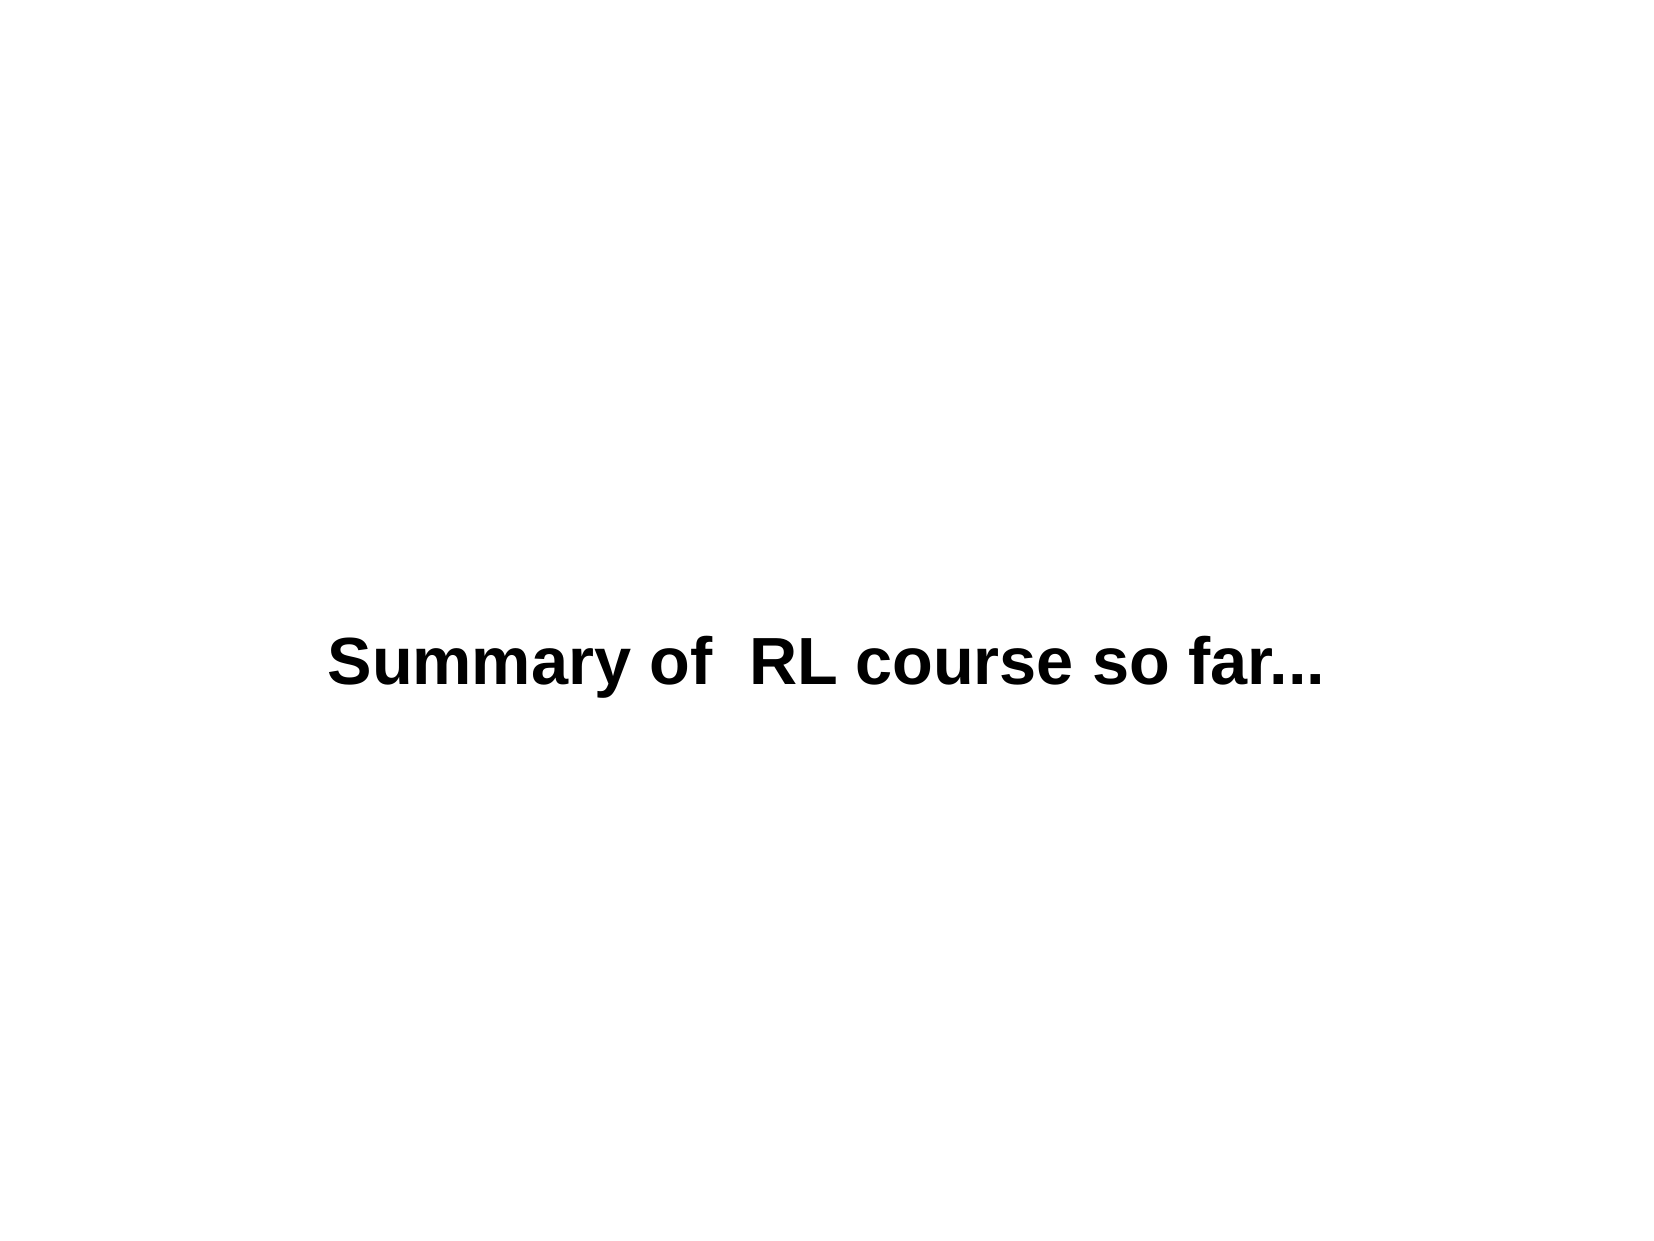

# Summary of RL course so far...